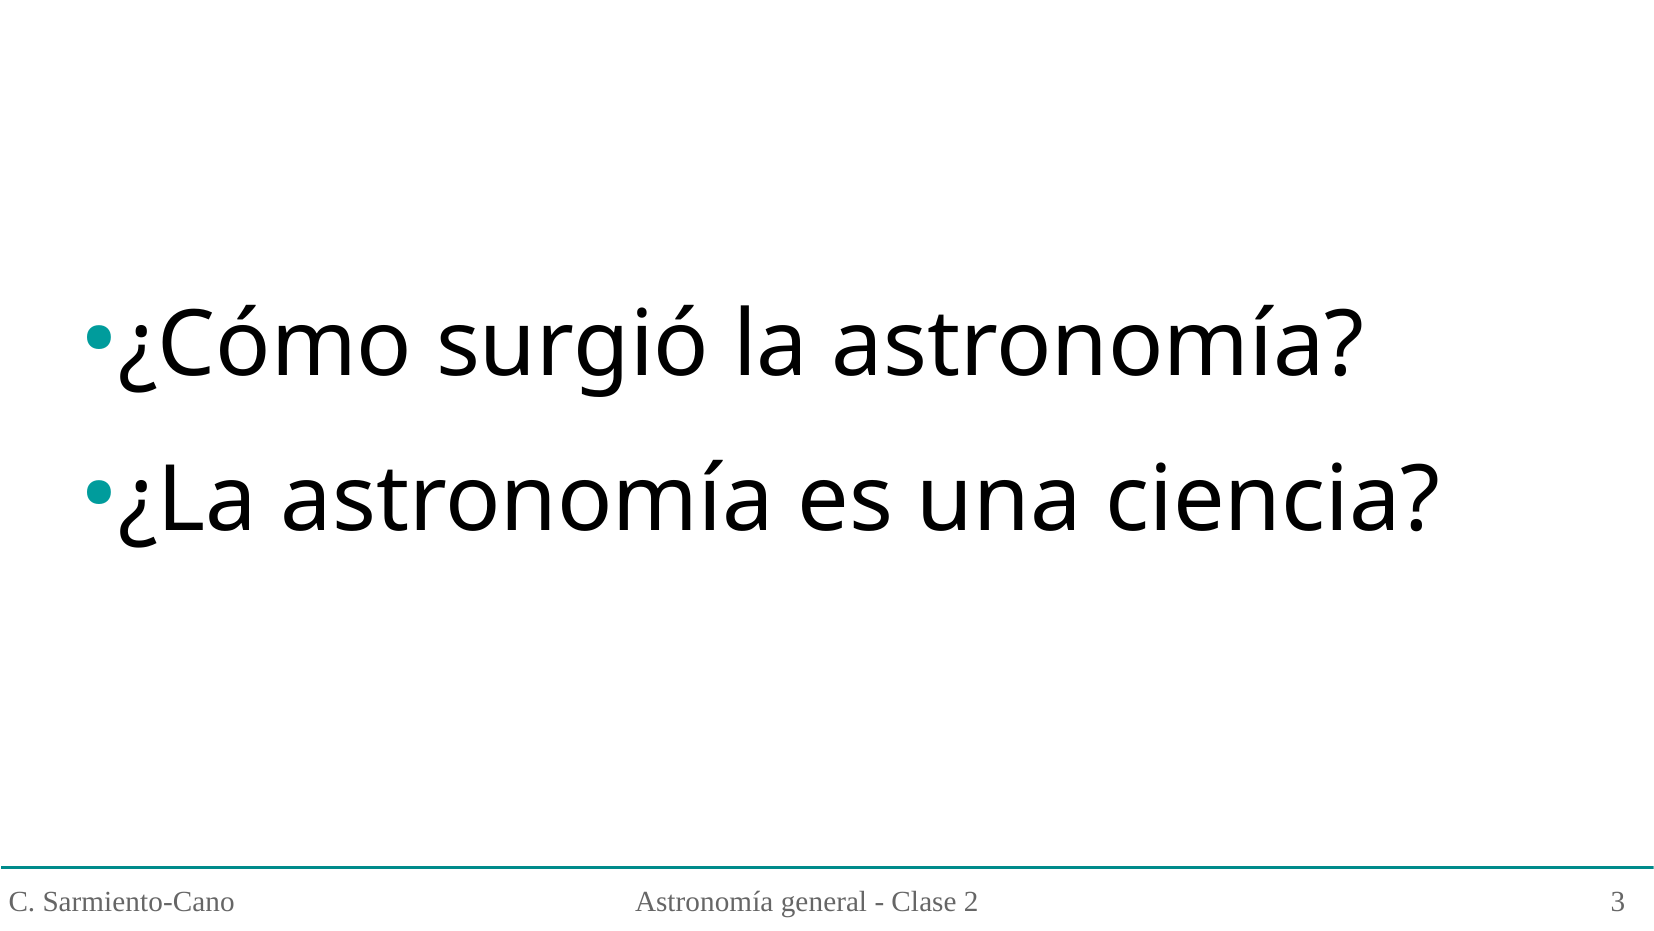

#
¿Cómo surgió la astronomía?
¿La astronomía es una ciencia?
3